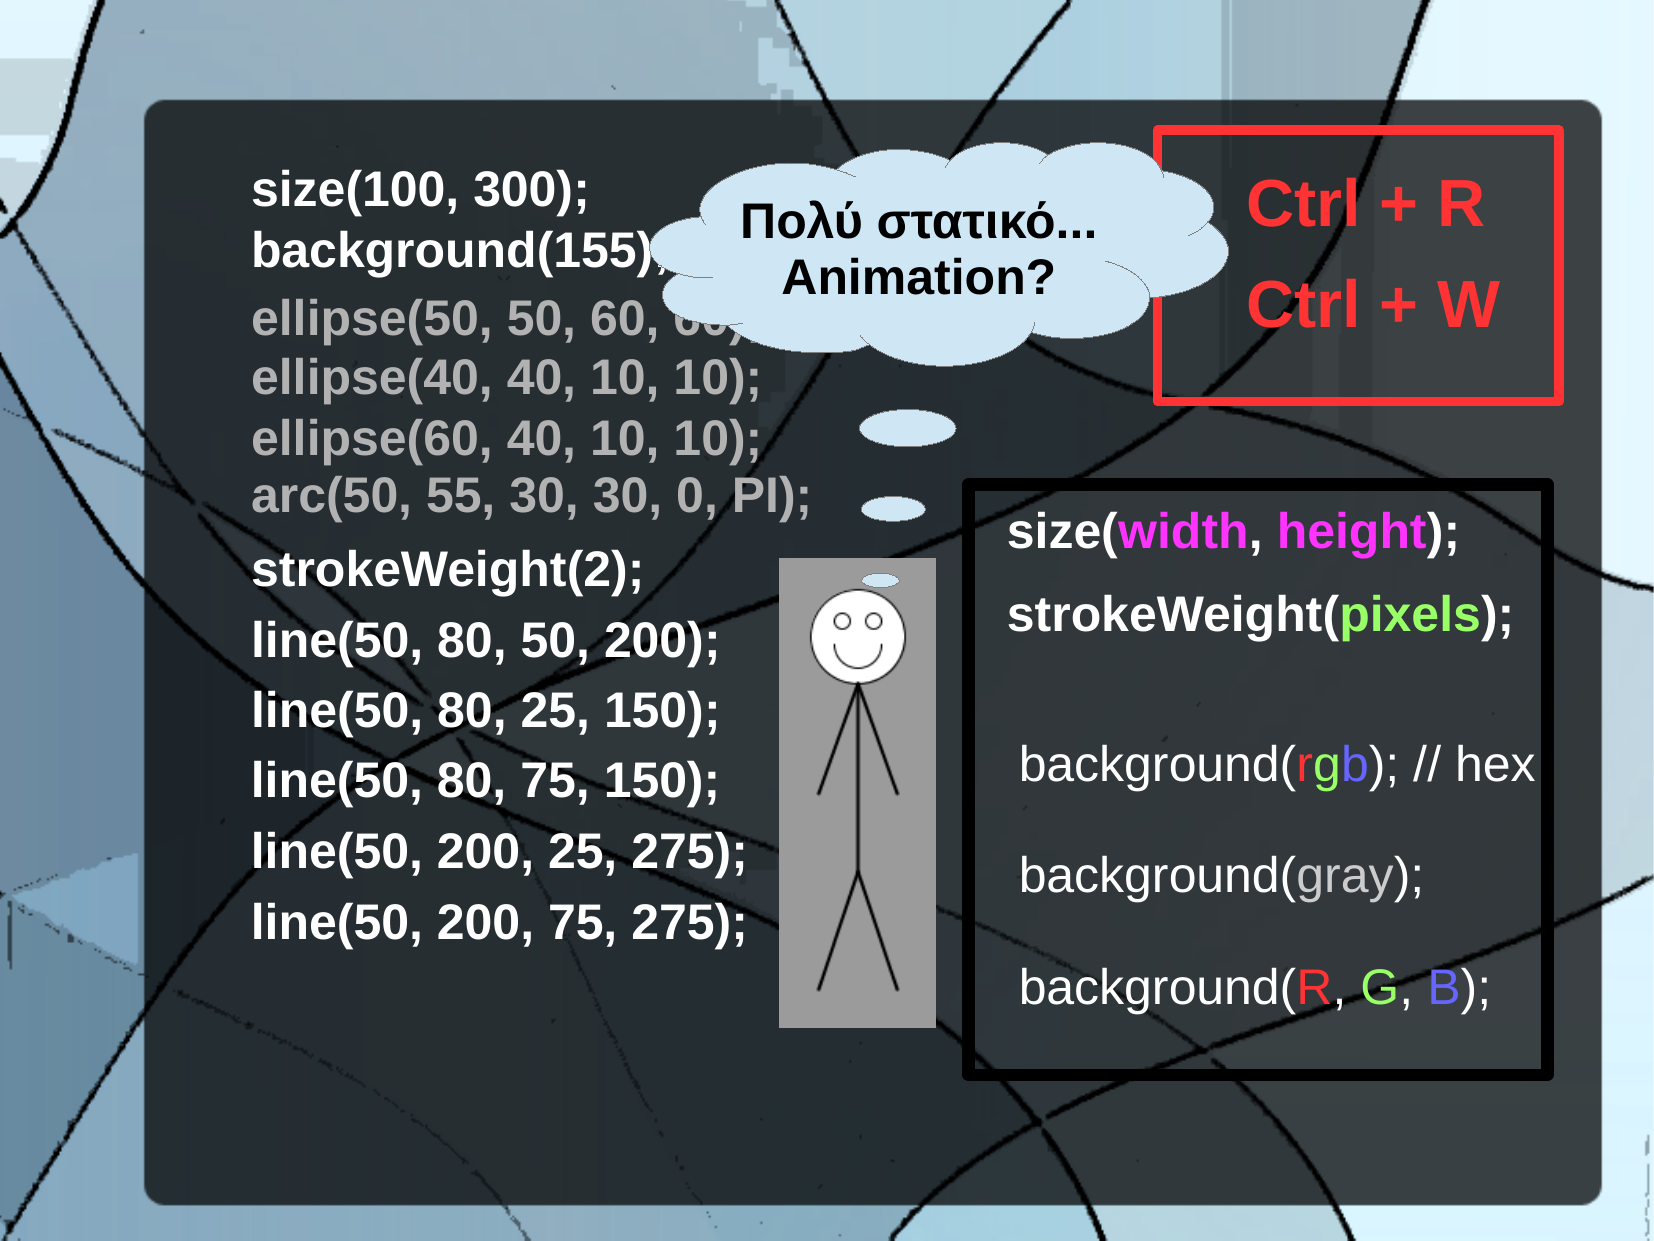

Πολύ στατικό...
Animation?
size(100, 300);
Ctrl + R
background(155);
Ctrl + W
ellipse(50, 50, 60, 60);
ellipse(40, 40, 10, 10);
ellipse(60, 40, 10, 10);
arc(50, 55, 30, 30, 0, PI);
size(width, height);
strokeWeight(2);
strokeWeight(pixels);
line(50, 80, 50, 200);
line(50, 80, 25, 150);
background(rgb); // hex
background(gray);
background(R, G, B);
line(50, 80, 75, 150);
line(50, 200, 25, 275);
line(50, 200, 75, 275);